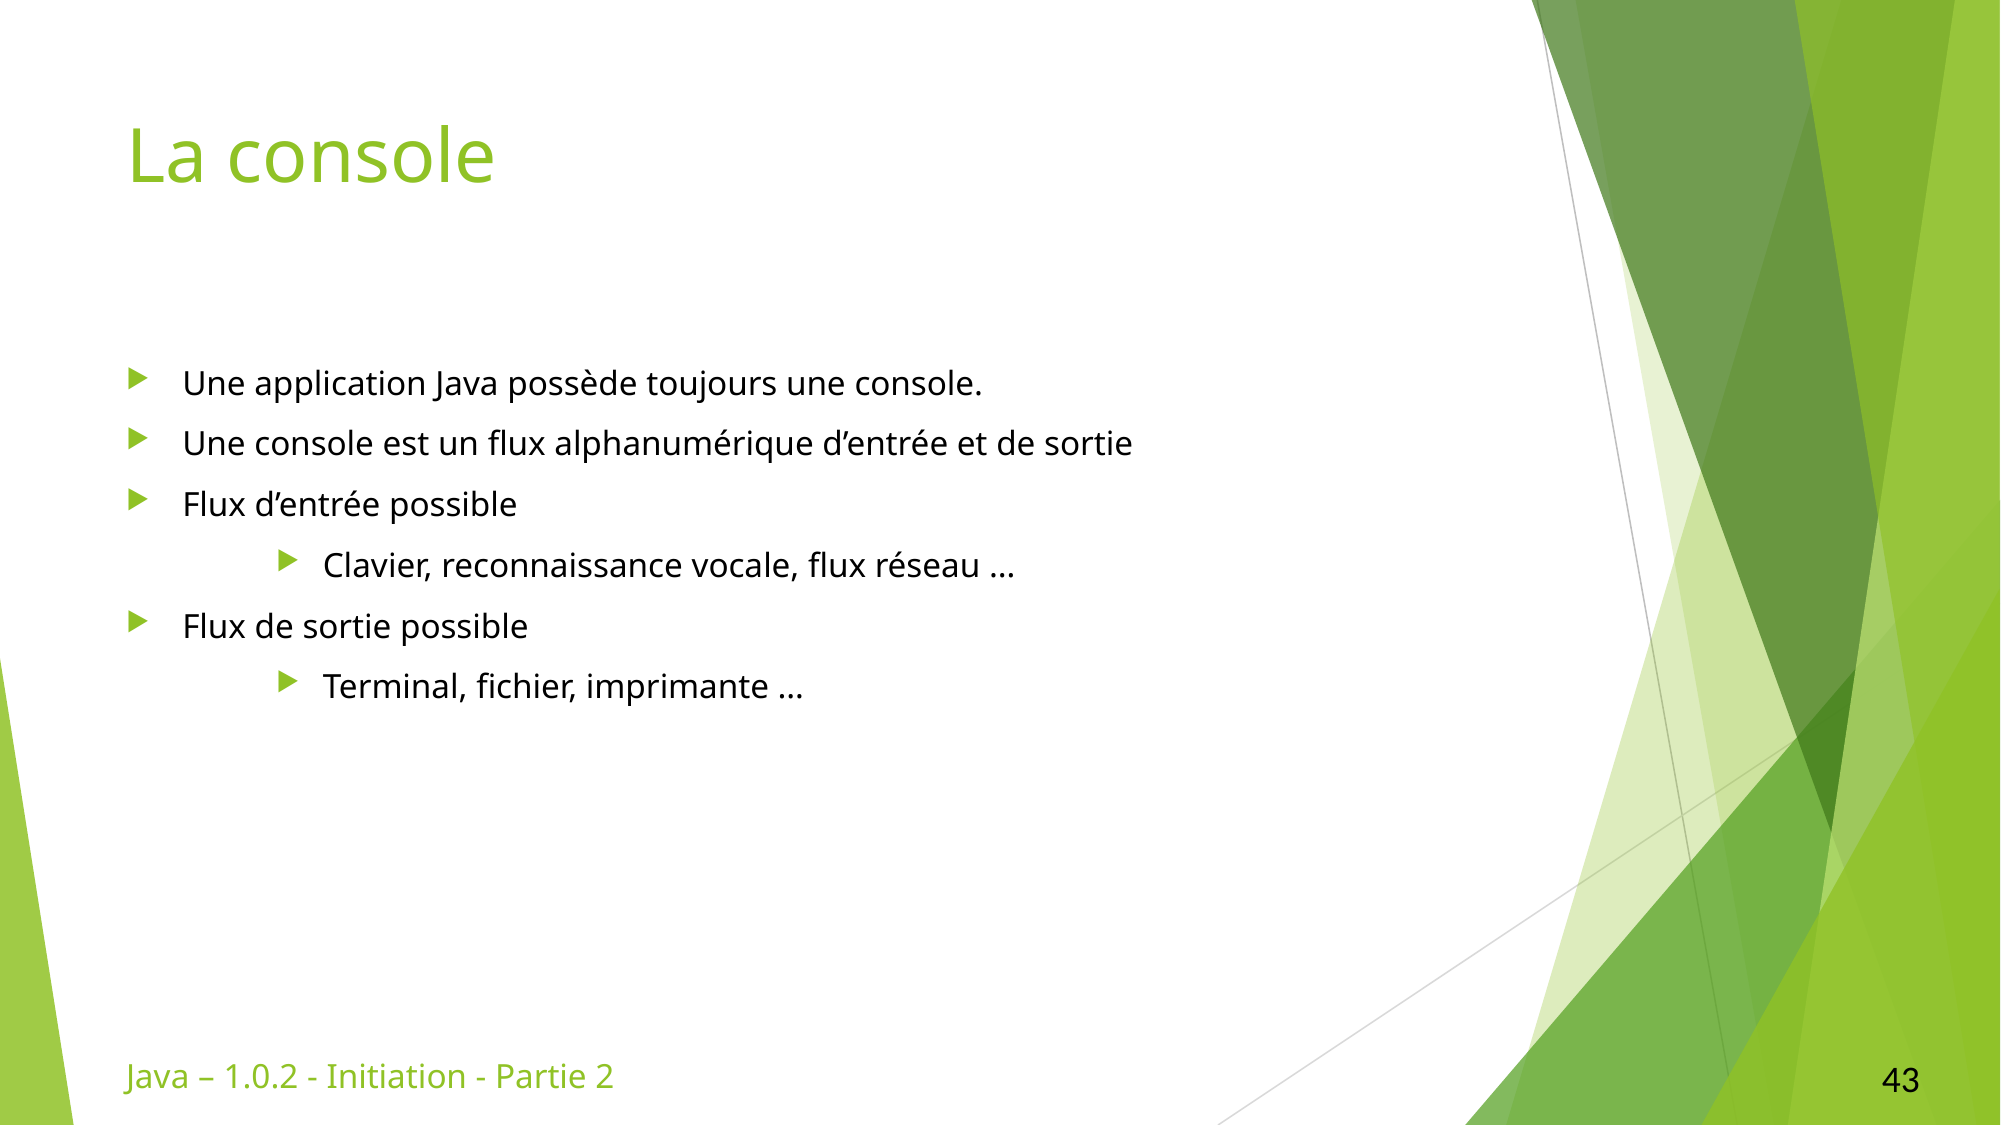

# La console
Une application Java possède toujours une console.
Une console est un flux alphanumérique d’entrée et de sortie
Flux d’entrée possible
Clavier, reconnaissance vocale, flux réseau …
Flux de sortie possible
Terminal, fichier, imprimante …
Java – 1.0.2 - Initiation - Partie 2